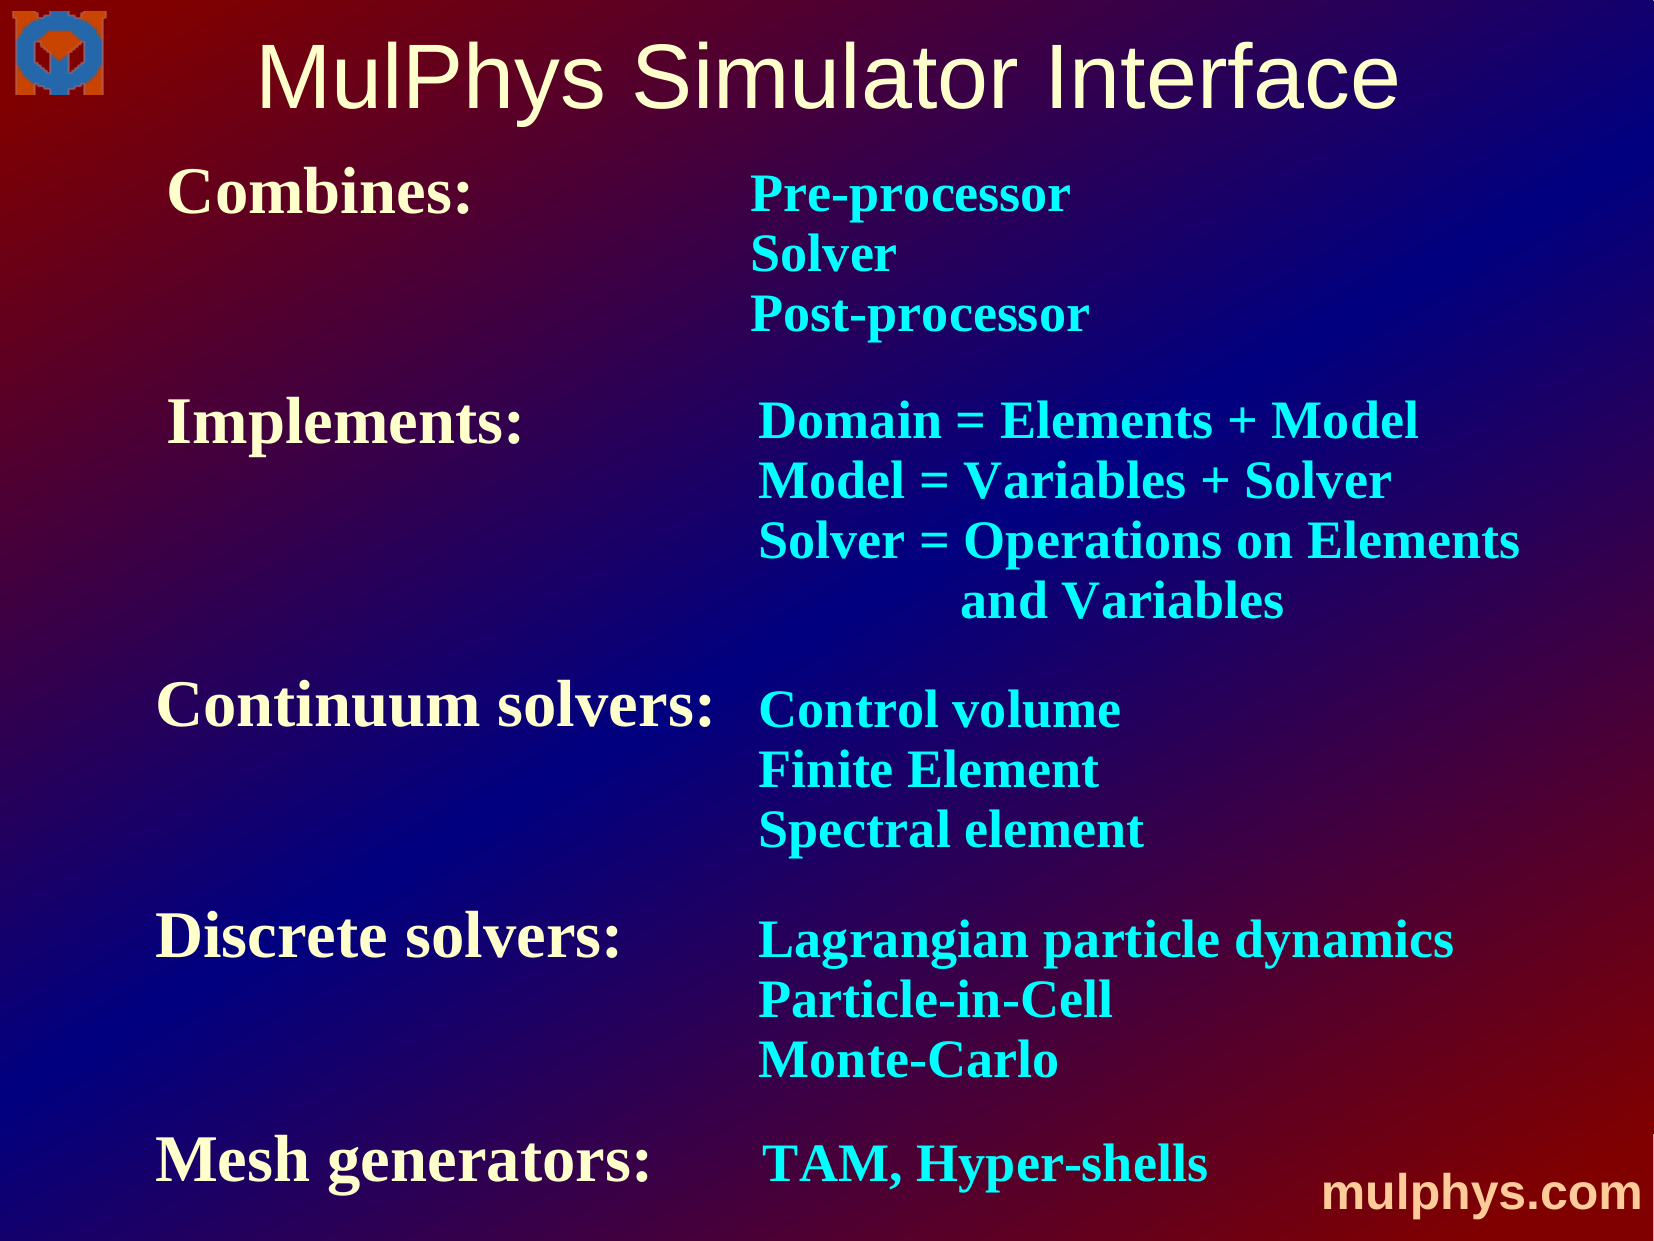

# MulPhys Simulator Interface
Combines:
Pre-processor
Solver
Post-processor
Implements:
Domain = Elements + Model
Model = Variables + Solver
Solver = Operations on Elements
 and Variables
Continuum solvers:
Control volume
Finite Element
Spectral element
Discrete solvers:
Lagrangian particle dynamics
Particle-in-Cell
Monte-Carlo
Mesh generators:
TAM, Hyper-shells
mulphys.com